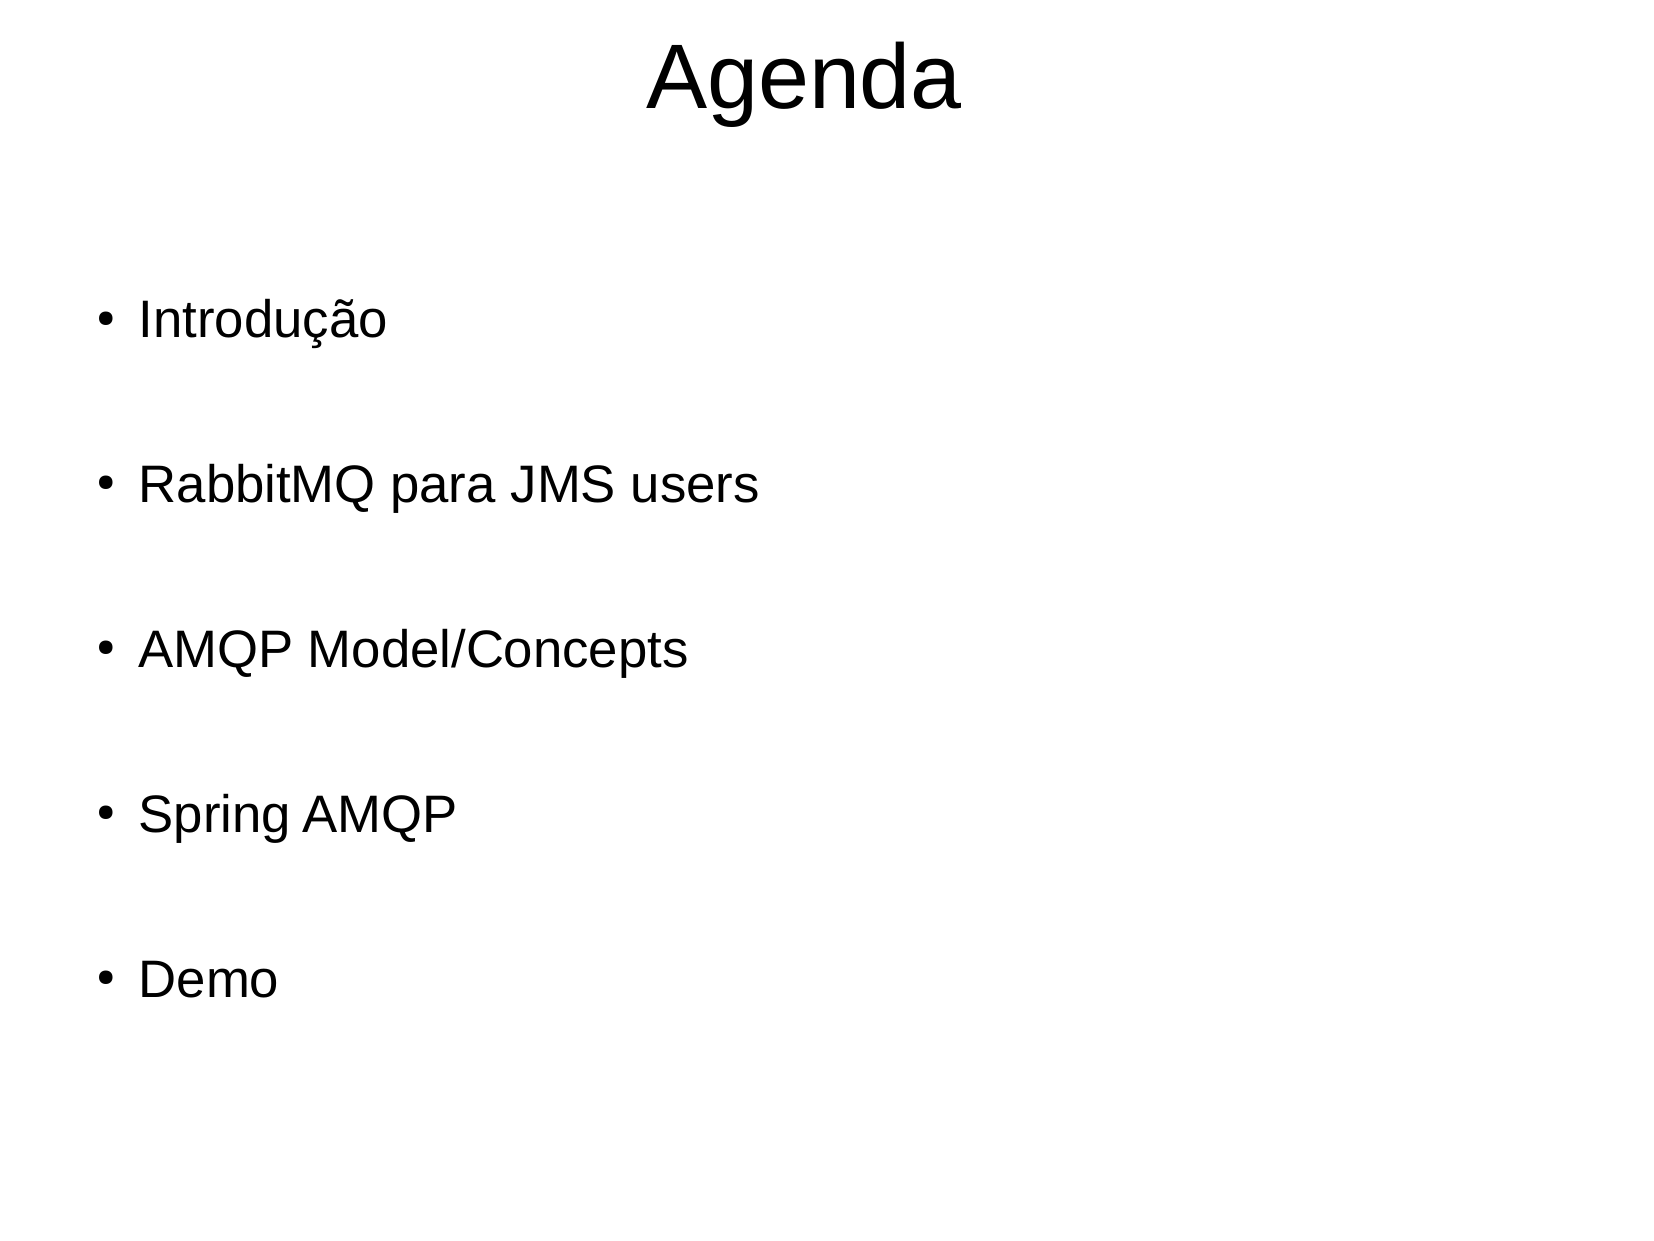

# Agenda
Introdução
RabbitMQ para JMS users
AMQP Model/Concepts
Spring AMQP
Demo